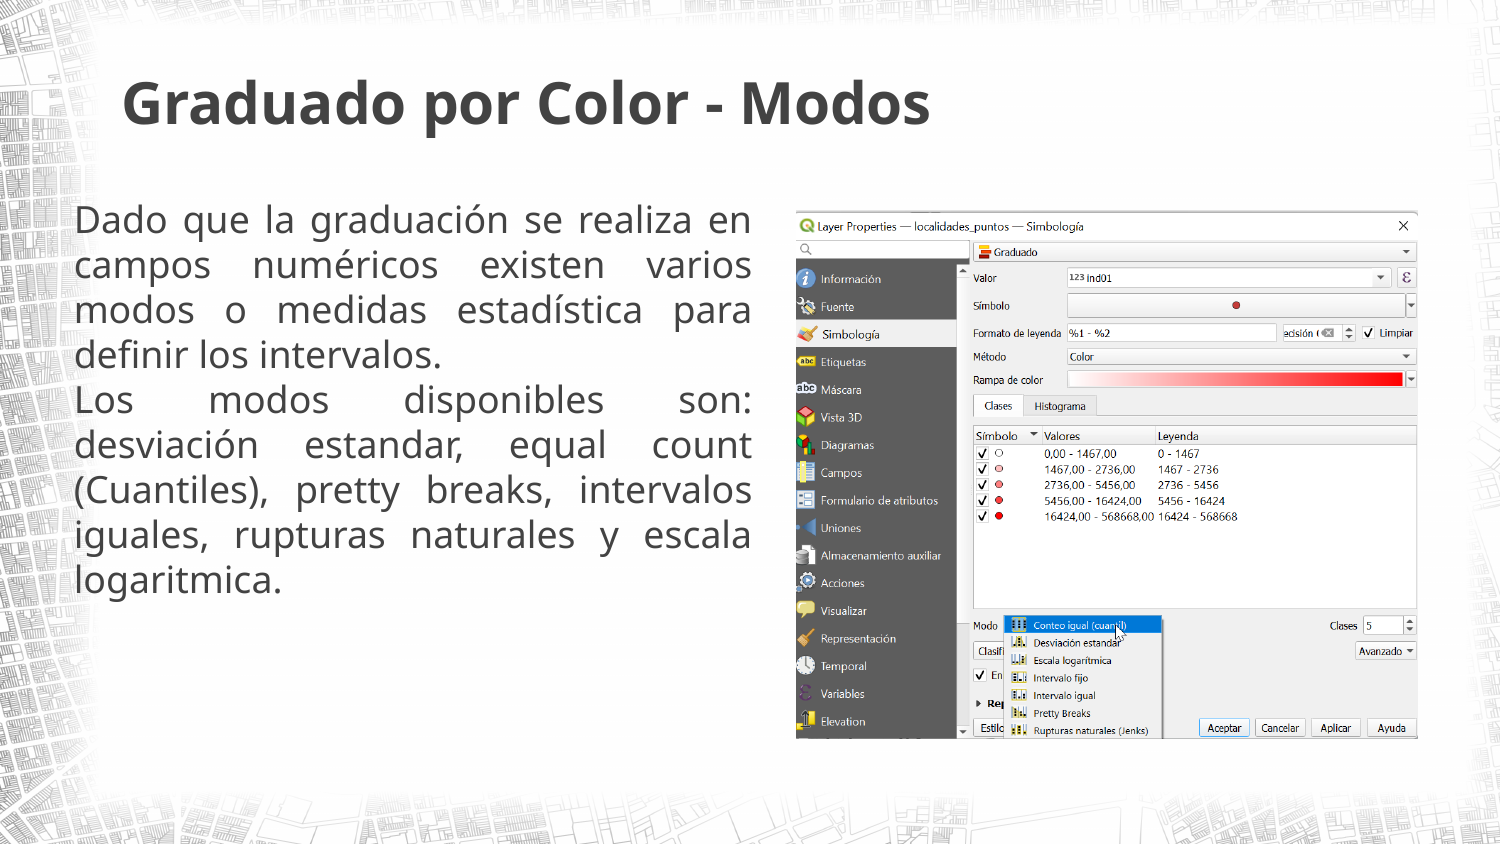

Graduado por Color - Modos
Dado que la graduación se realiza en campos numéricos existen varios modos o medidas estadística para definir los intervalos.
Los modos disponibles son: desviación estandar, equal count (Cuantiles), pretty breaks, intervalos iguales, rupturas naturales y escala logaritmica.